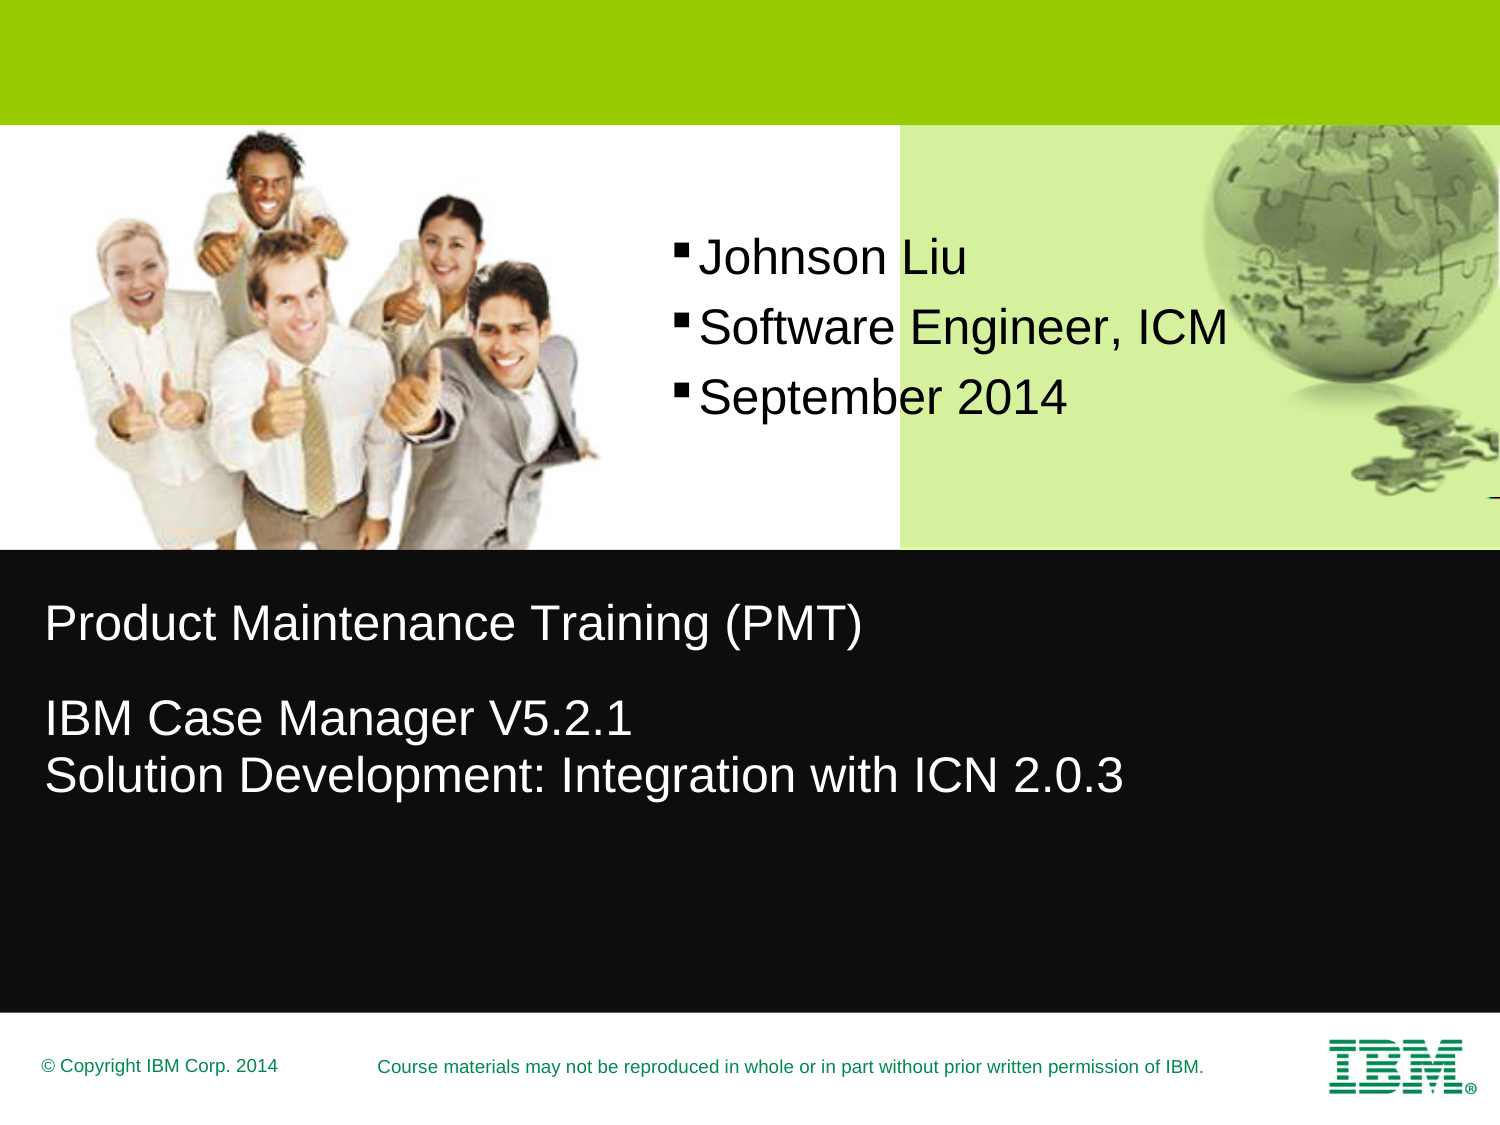

Johnson Liu
Software Engineer, ICM
September 2014
Product Maintenance Training (PMT)
IBM Case Manager V5.2.1
Solution Development: Integration with ICN 2.0.3